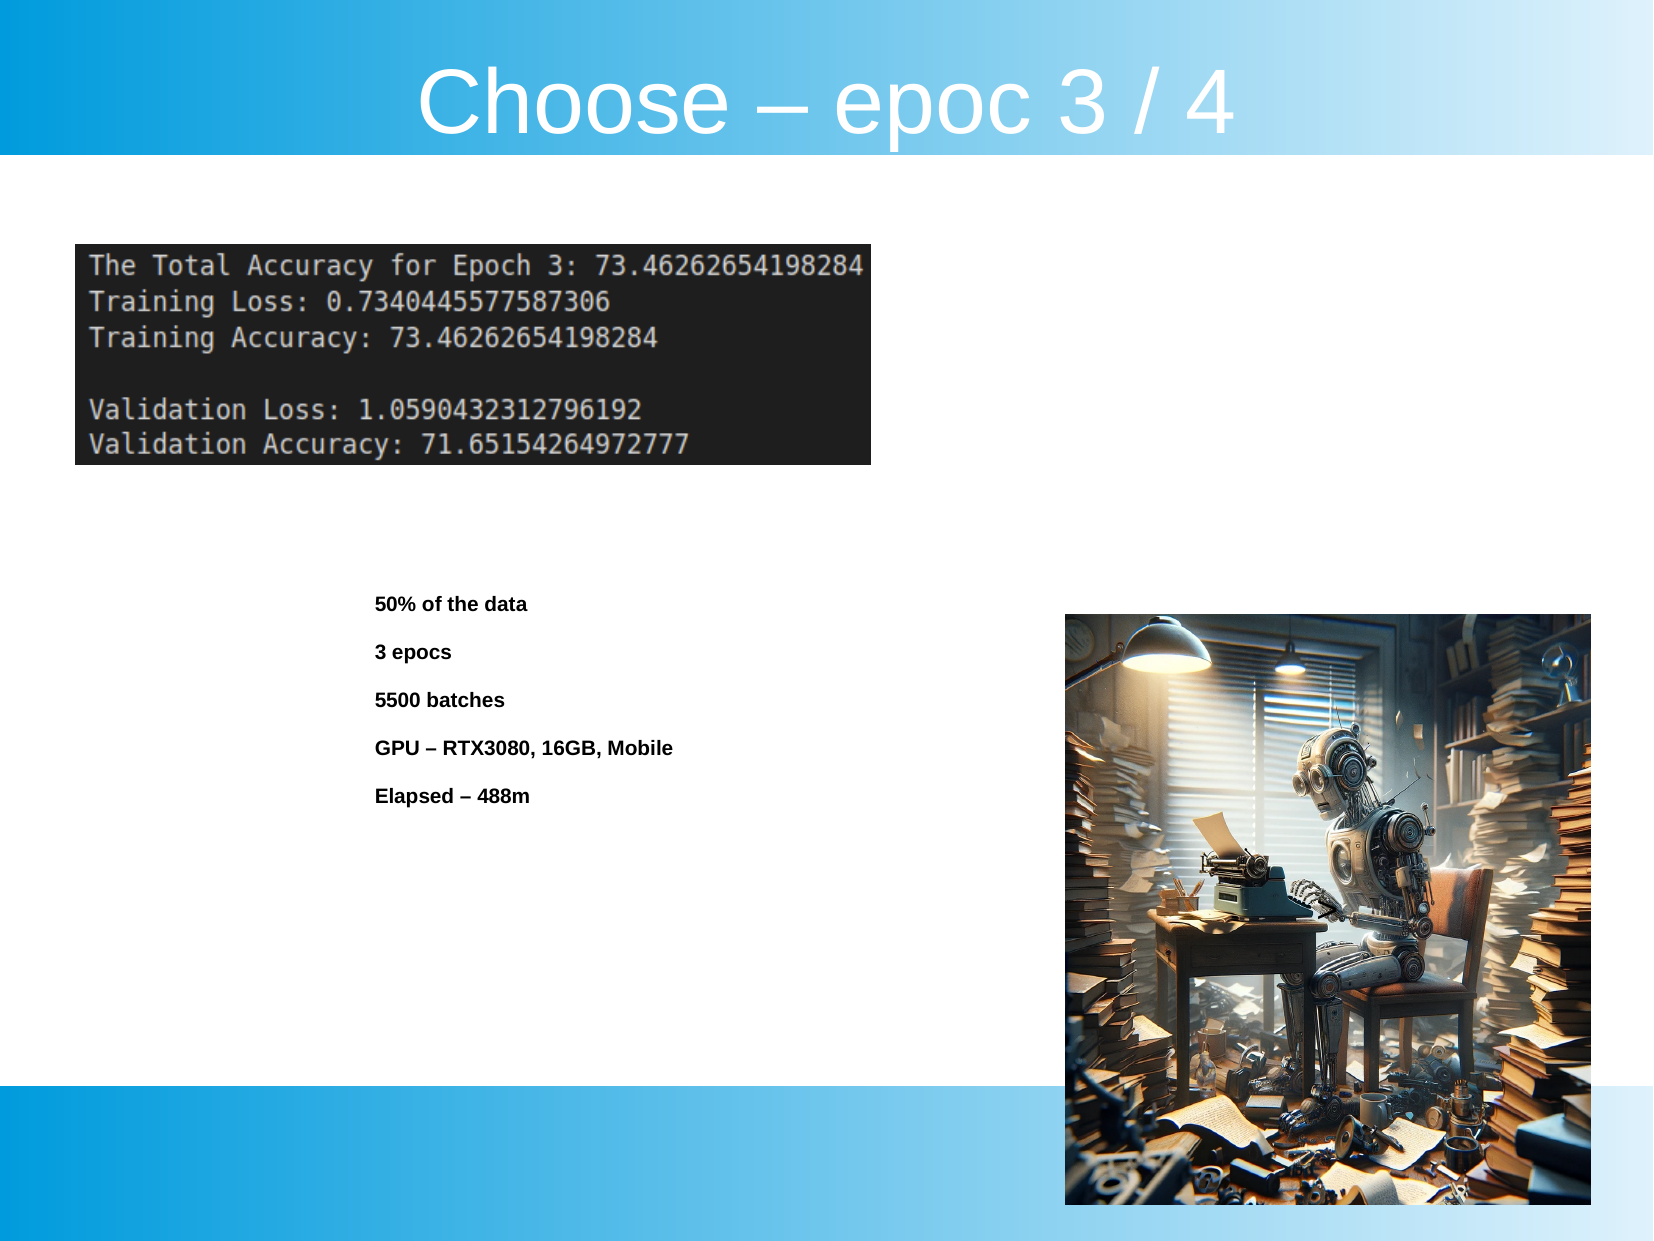

# Choose – epoc 3 / 4
50% of the data
3 epocs
5500 batches
GPU – RTX3080, 16GB, Mobile
Elapsed – 488m
>